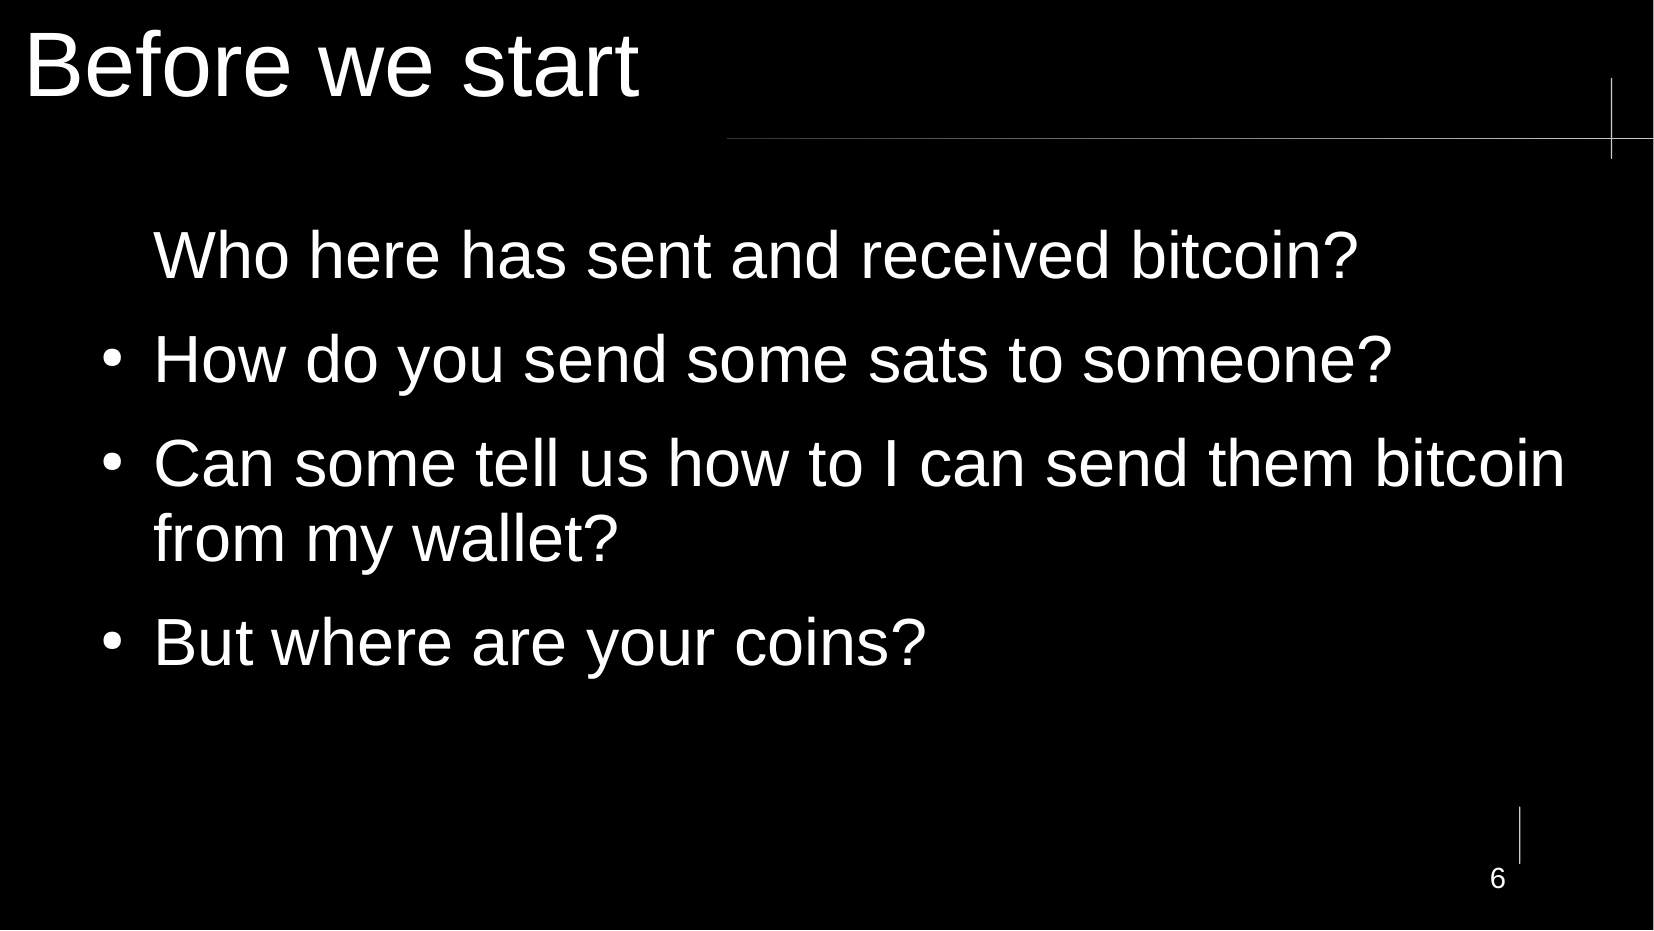

# Before we start
Who here has sent and received bitcoin?
How do you send some sats to someone?
Can some tell us how to I can send them bitcoin from my wallet?
But where are your coins?
6